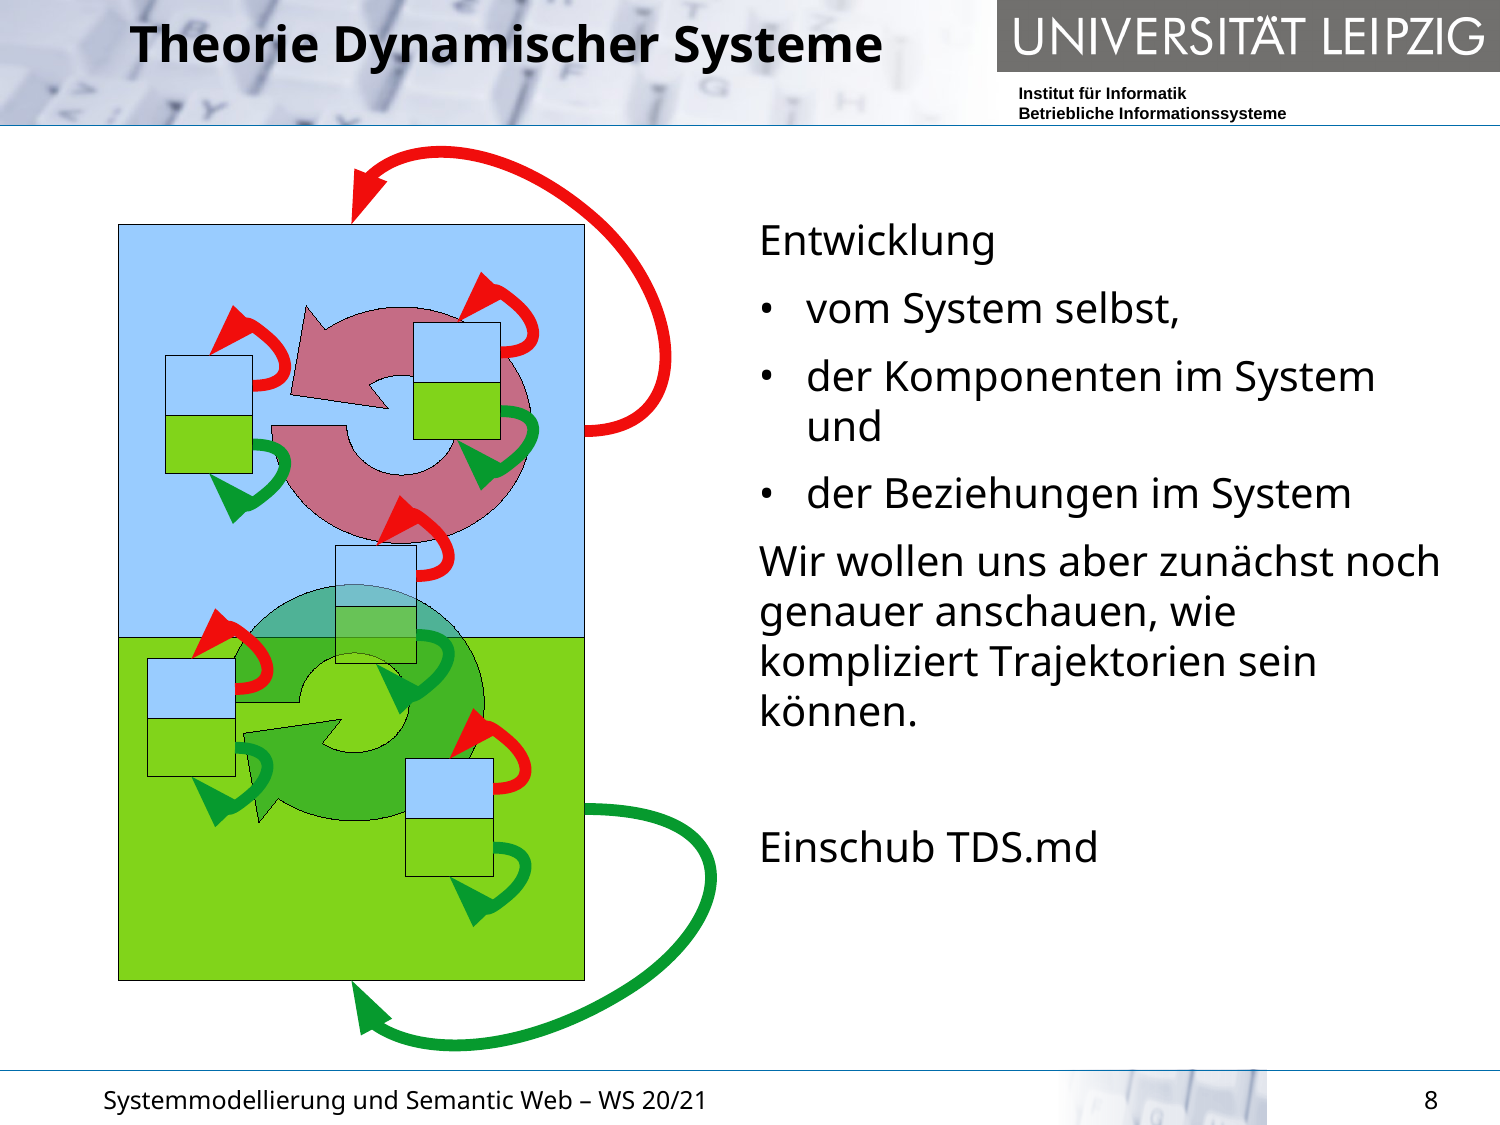

Theorie Dynamischer Systeme
Entwicklung
vom System selbst,
der Komponenten im System und
der Beziehungen im System
Wir wollen uns aber zunächst noch genauer anschauen, wie kompliziert Trajektorien sein können.
Einschub TDS.md
Systemmodellierung und Semantic Web – WS 20/21
8